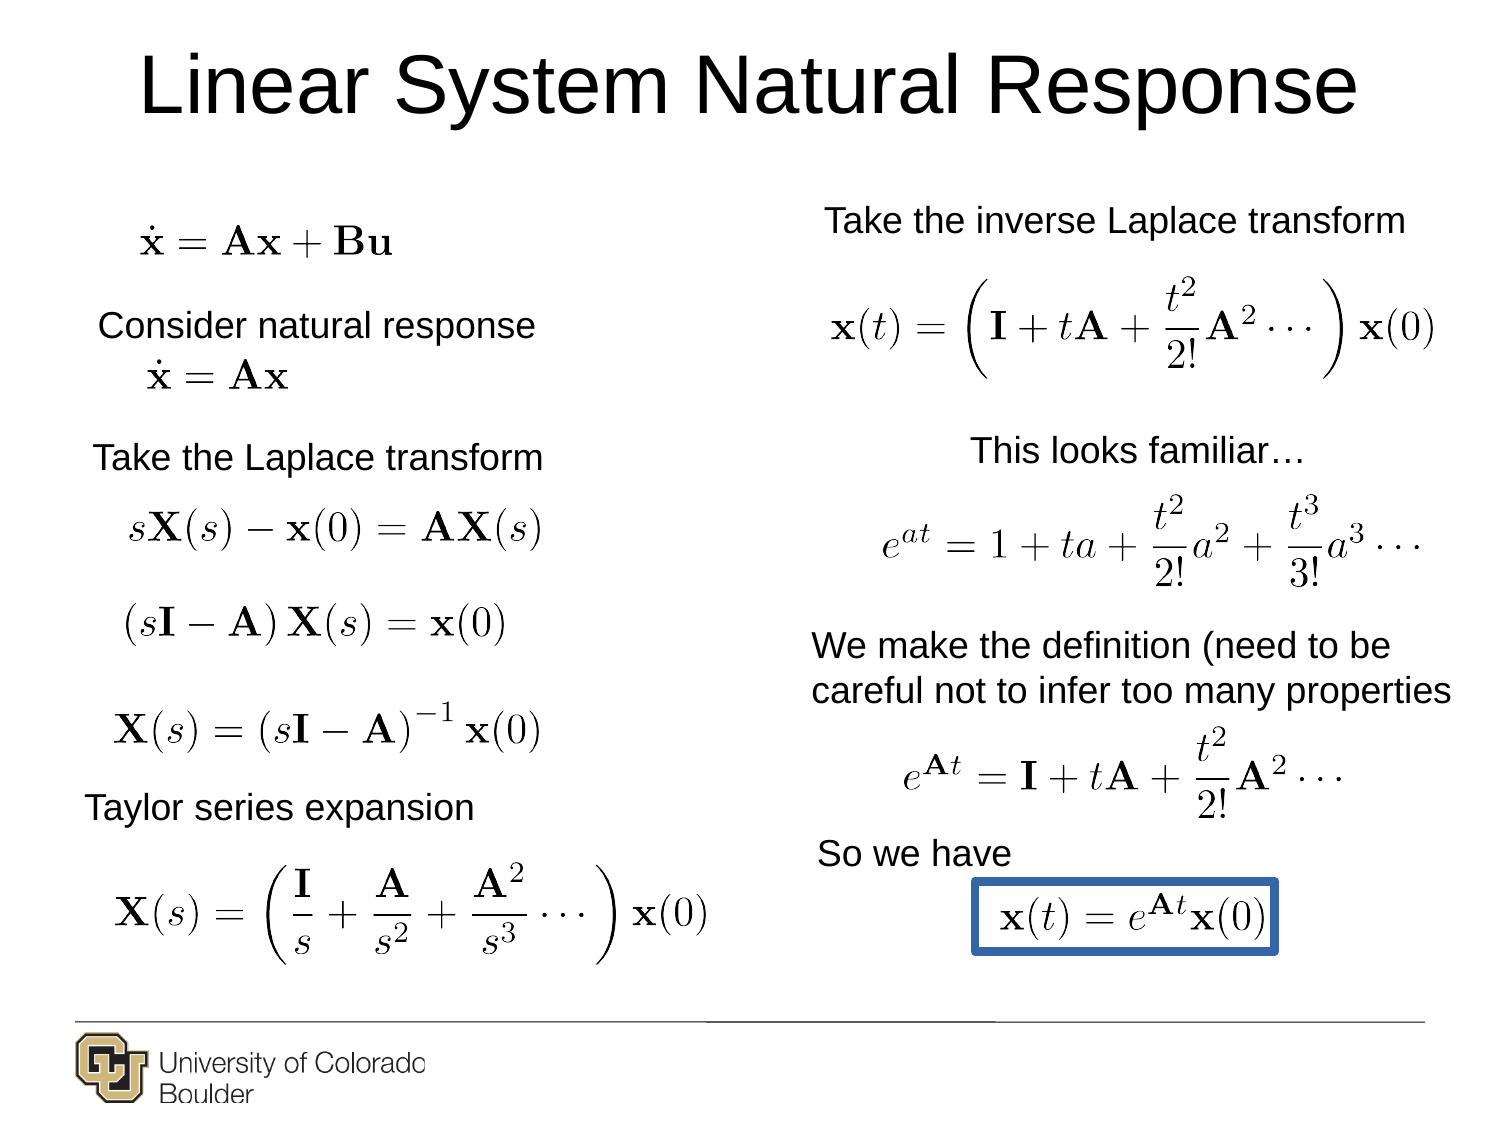

# Linear System Natural Response
Take the inverse Laplace transform
Consider natural response
This looks familiar…
Take the Laplace transform
We make the definition (need to be careful not to infer too many properties
Taylor series expansion
So we have